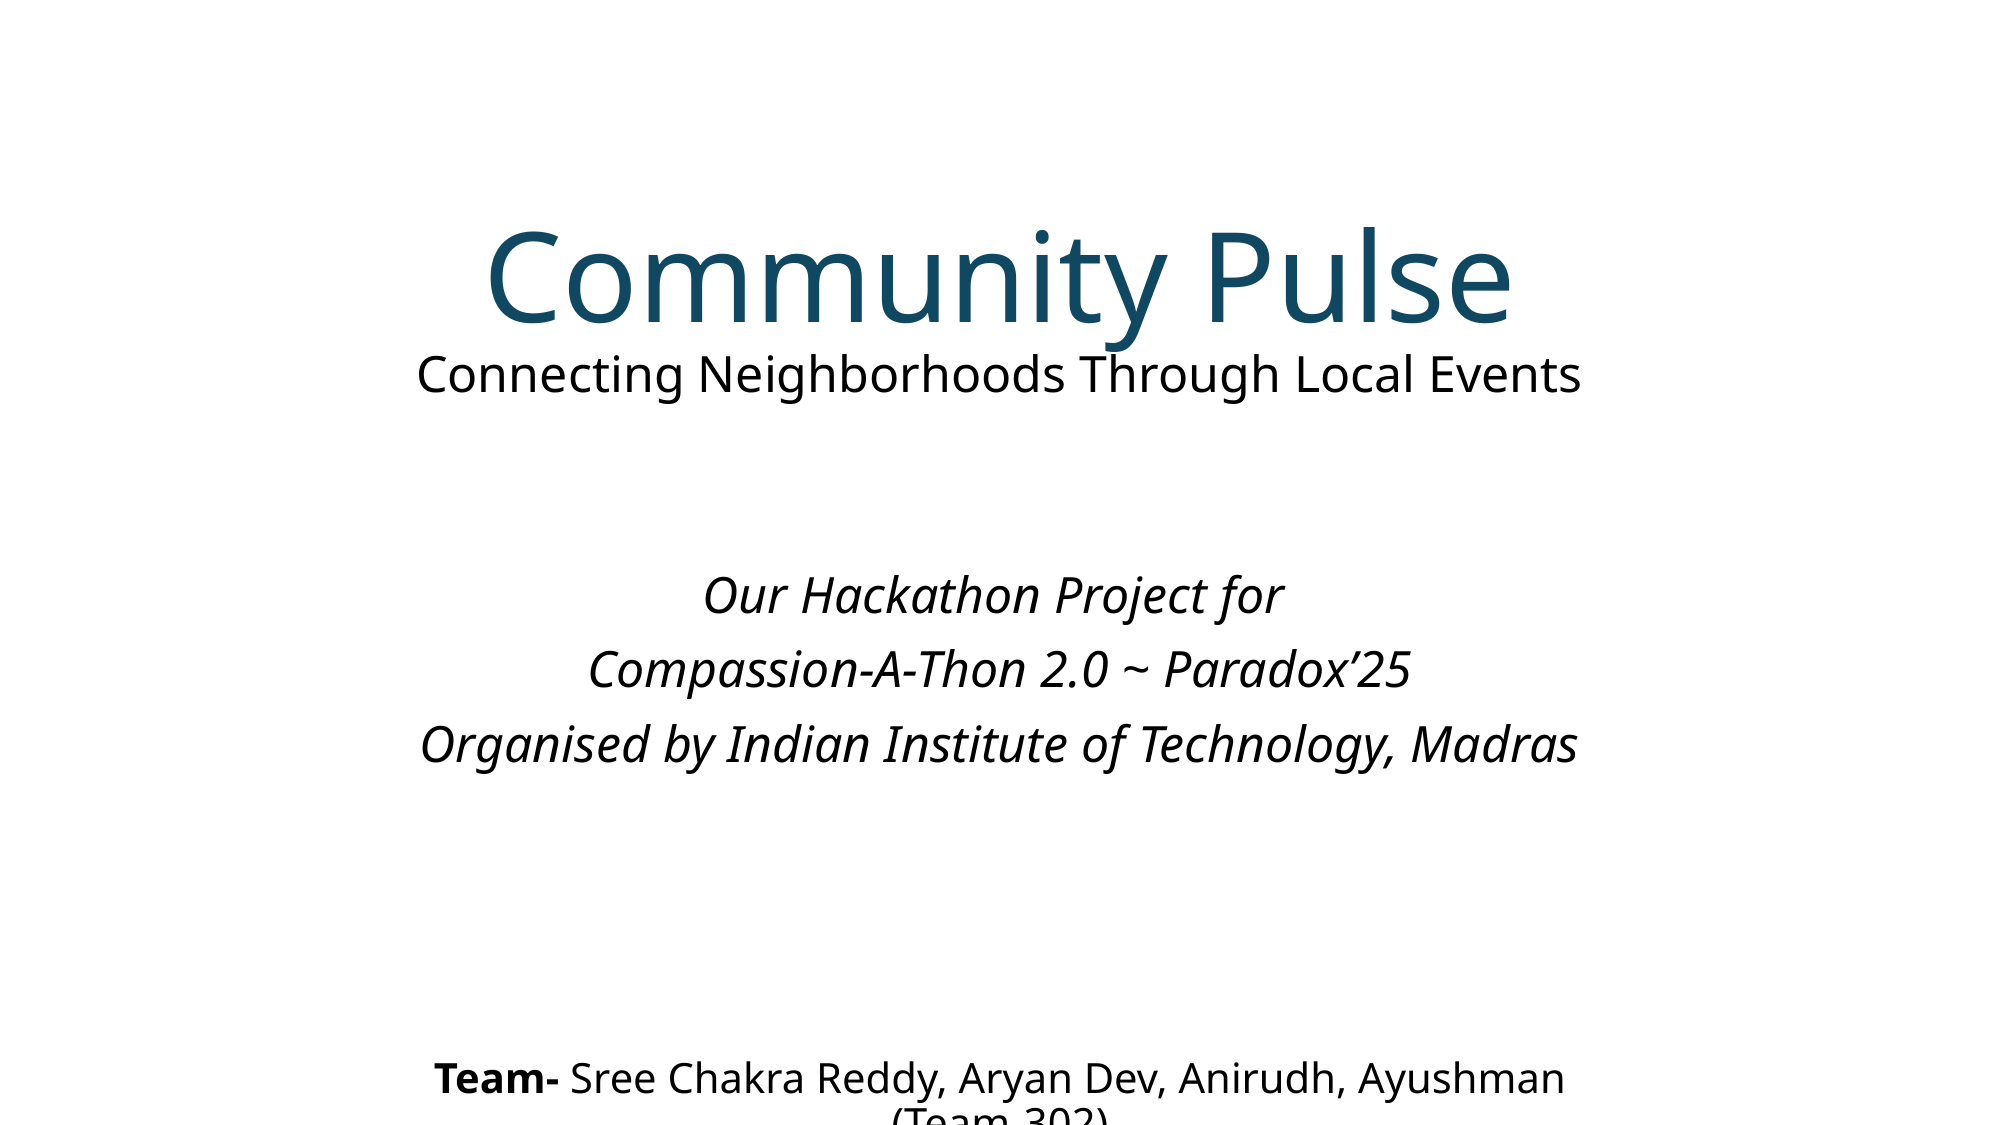

# Community Pulse Connecting Neighborhoods Through Local Events
Our Hackathon Project for
Compassion-A-Thon 2.0 ~ Paradox’25
Organised by Indian Institute of Technology, Madras
Team- Sree Chakra Reddy, Aryan Dev, Anirudh, Ayushman (Team-302)